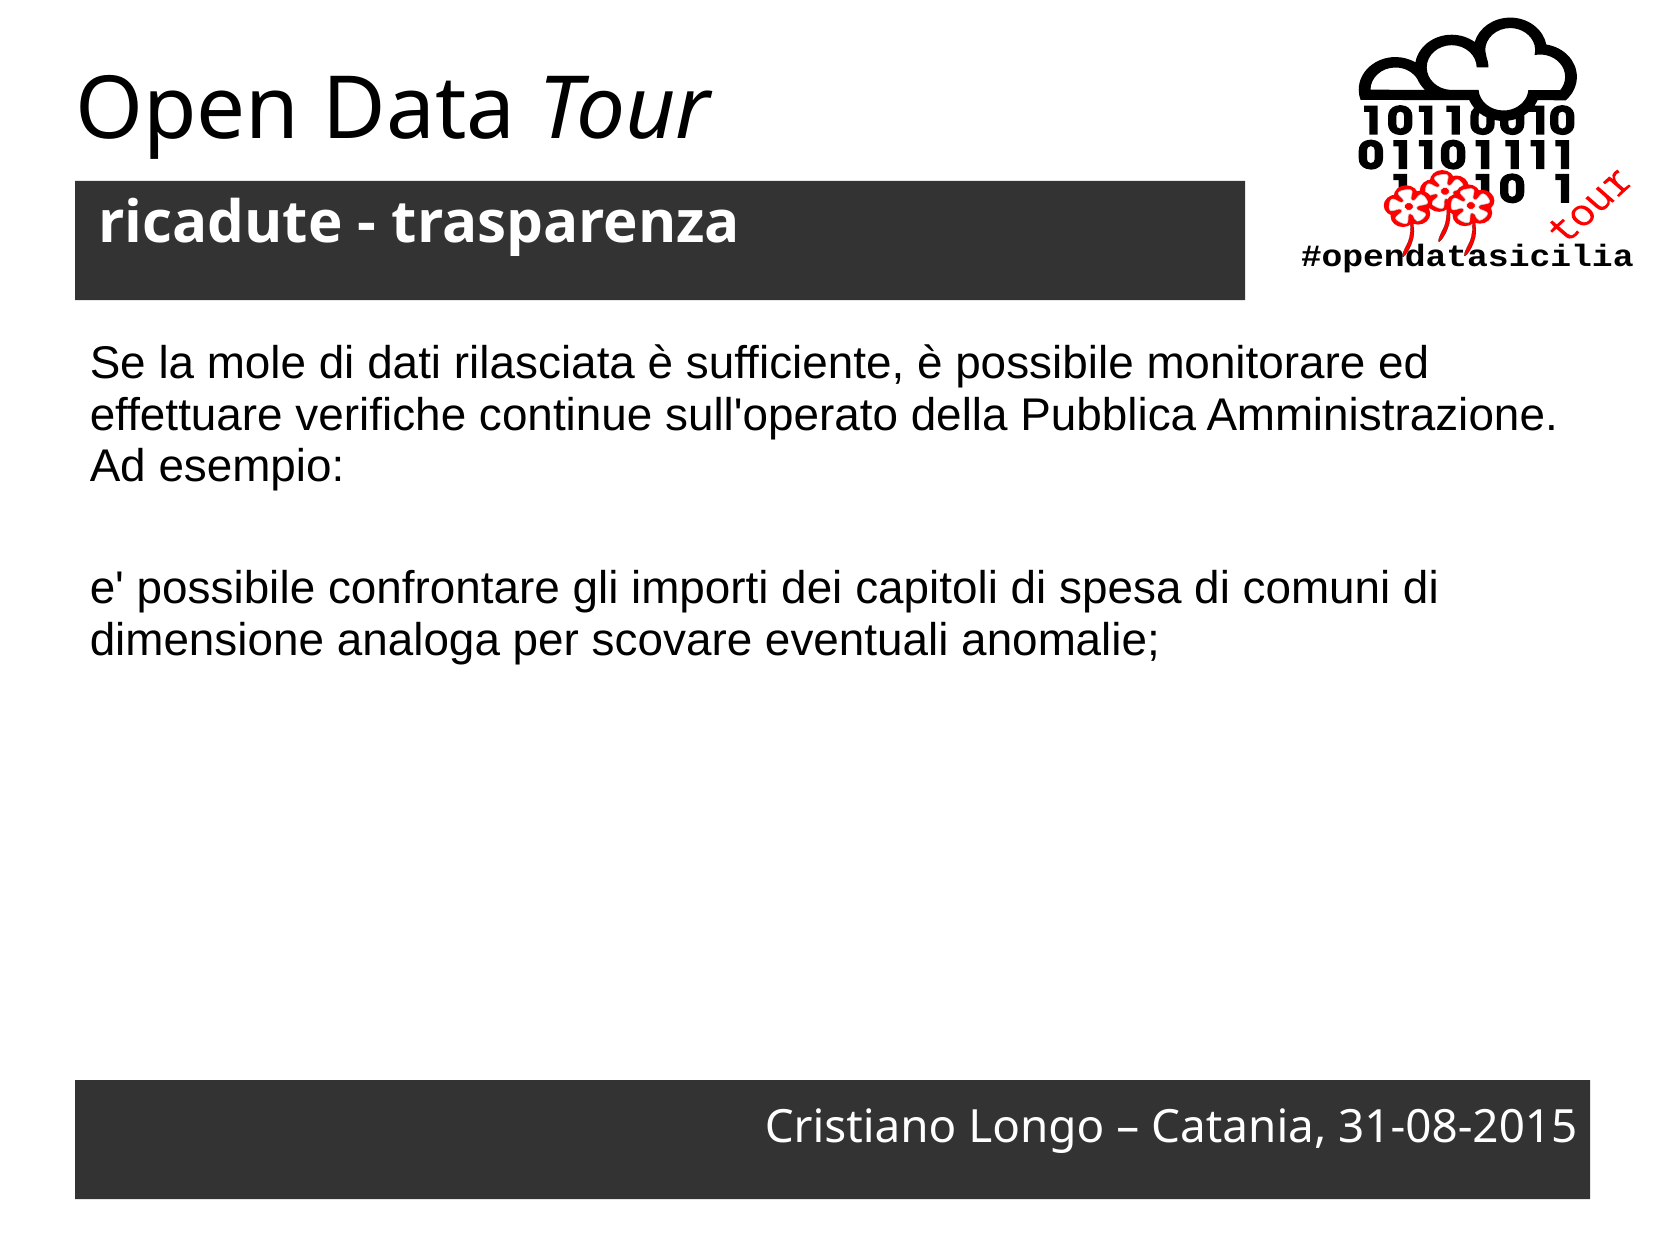

# Open Data Tour
 ricadute - trasparenza
Se la mole di dati rilasciata è sufficiente, è possibile monitorare ed effettuare verifiche continue sull'operato della Pubblica Amministrazione.
Ad esempio:
e' possibile confrontare gli importi dei capitoli di spesa di comuni di dimensione analoga per scovare eventuali anomalie;
 Cristiano Longo – Catania, 31-08-2015